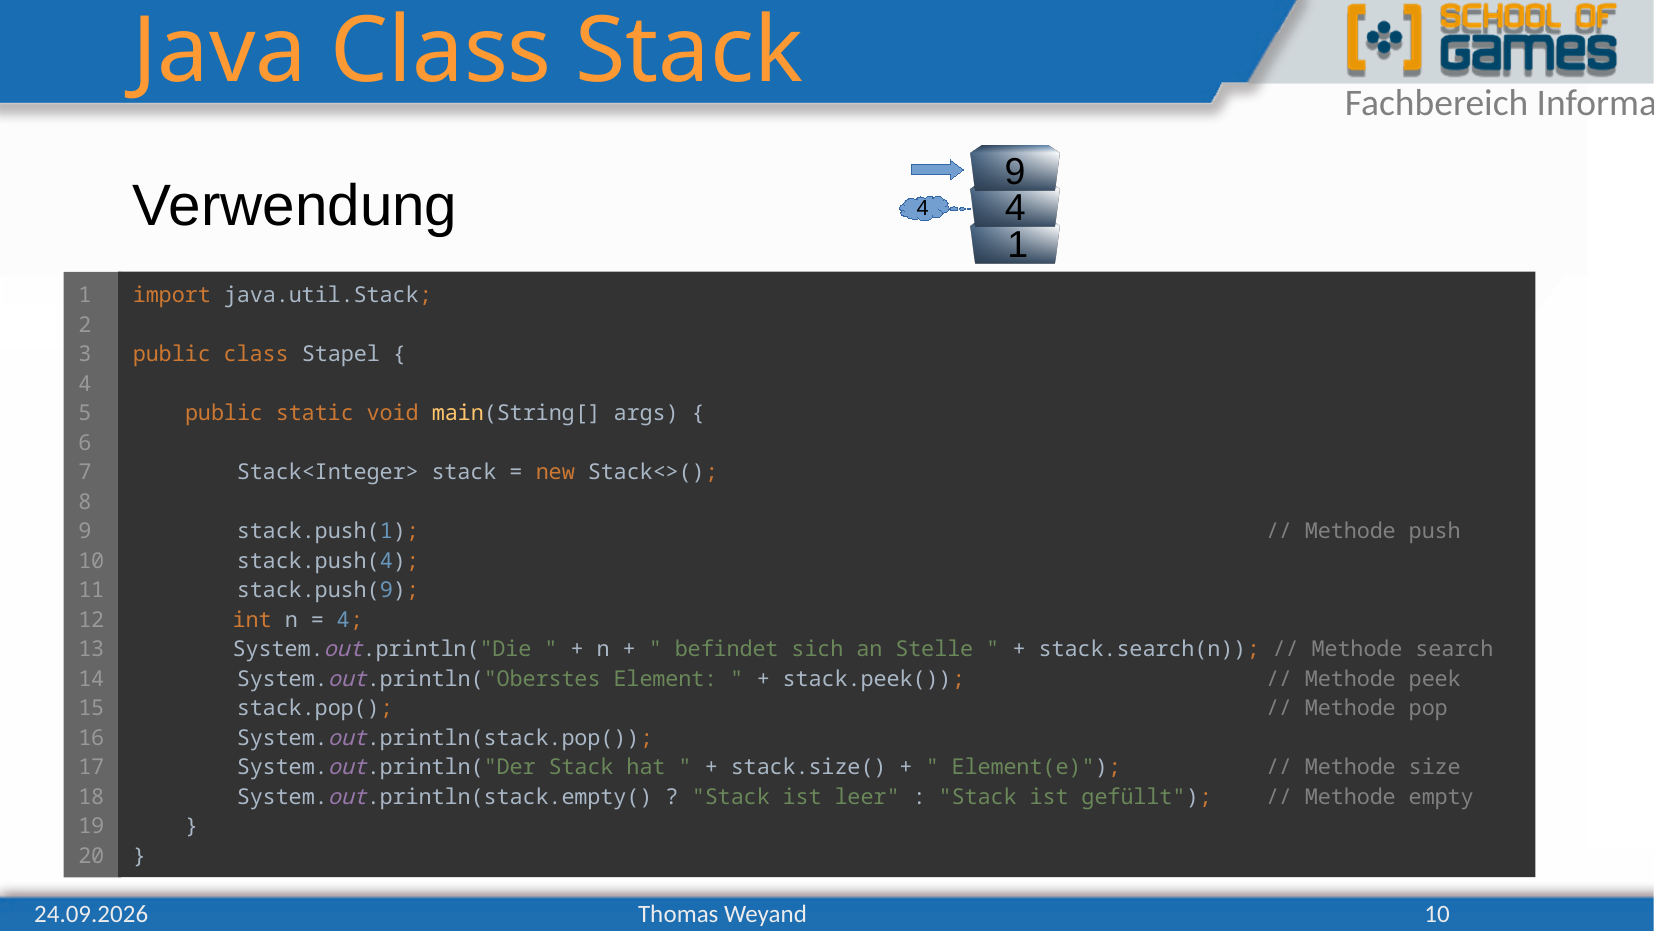

Java Class Stack
9
Verwendung
4
4
1
import java.util.Stack;
public class Stapel {
 public static void main(String[] args) {
 Stack<Integer> stack = new Stack<>();
 stack.push(1); 				 // Methode push
 stack.push(4);
 stack.push(9);
	 int n = 4;
	 System.out.println("Die " + n + " befindet sich an Stelle " + stack.search(n)); // Methode search
 System.out.println("Oberstes Element: " + stack.peek()); 				 // Methode peek
 stack.pop(); 				 // Methode pop
 System.out.println(stack.pop());
 System.out.println("Der Stack hat " + stack.size() + " Element(e)");		 // Methode size
 System.out.println(stack.empty() ? "Stack ist leer" : "Stack ist gefüllt");	 // Methode empty
 }
}
1
2
3
4
5
6
7
8
9
10
11
12
13
14
15
16
17
18
19
20
Thomas Weyand